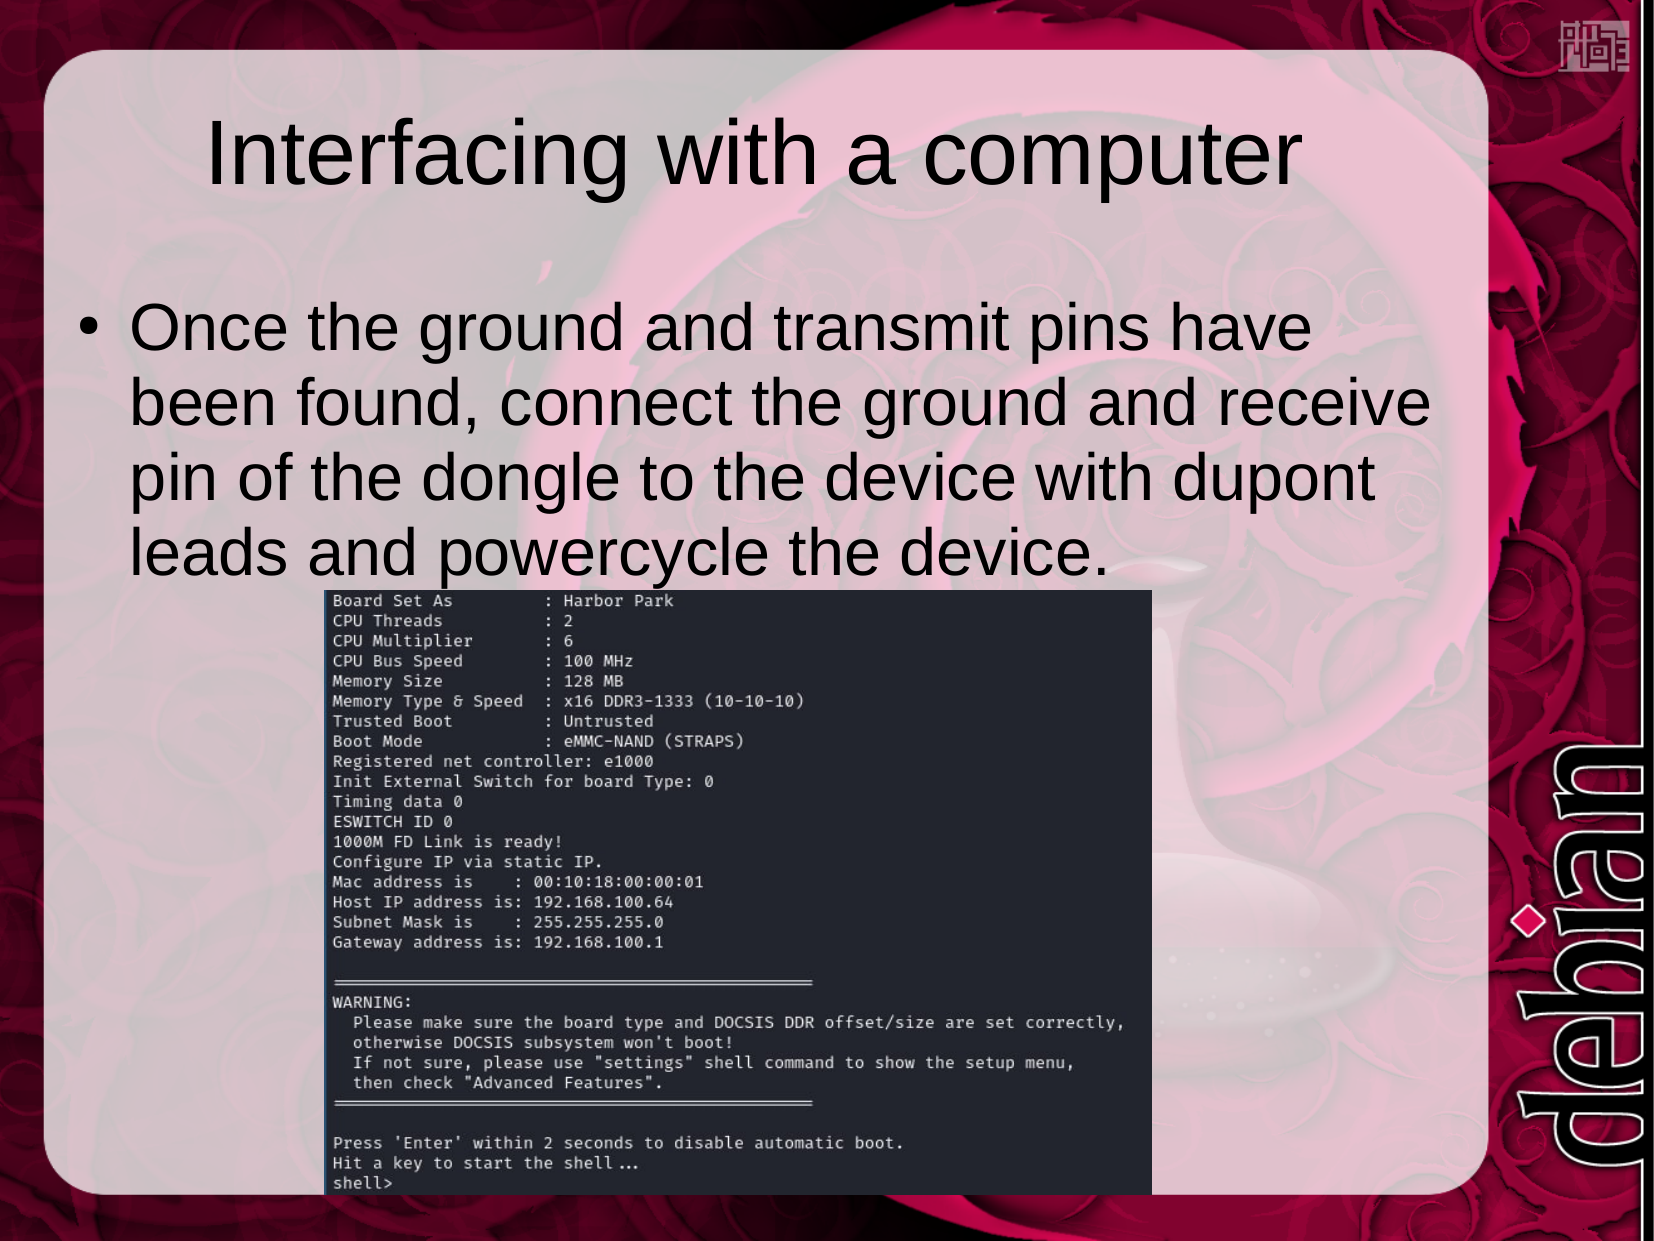

# Interfacing with a computer
Once the ground and transmit pins have been found, connect the ground and receive pin of the dongle to the device with dupont leads and powercycle the device.